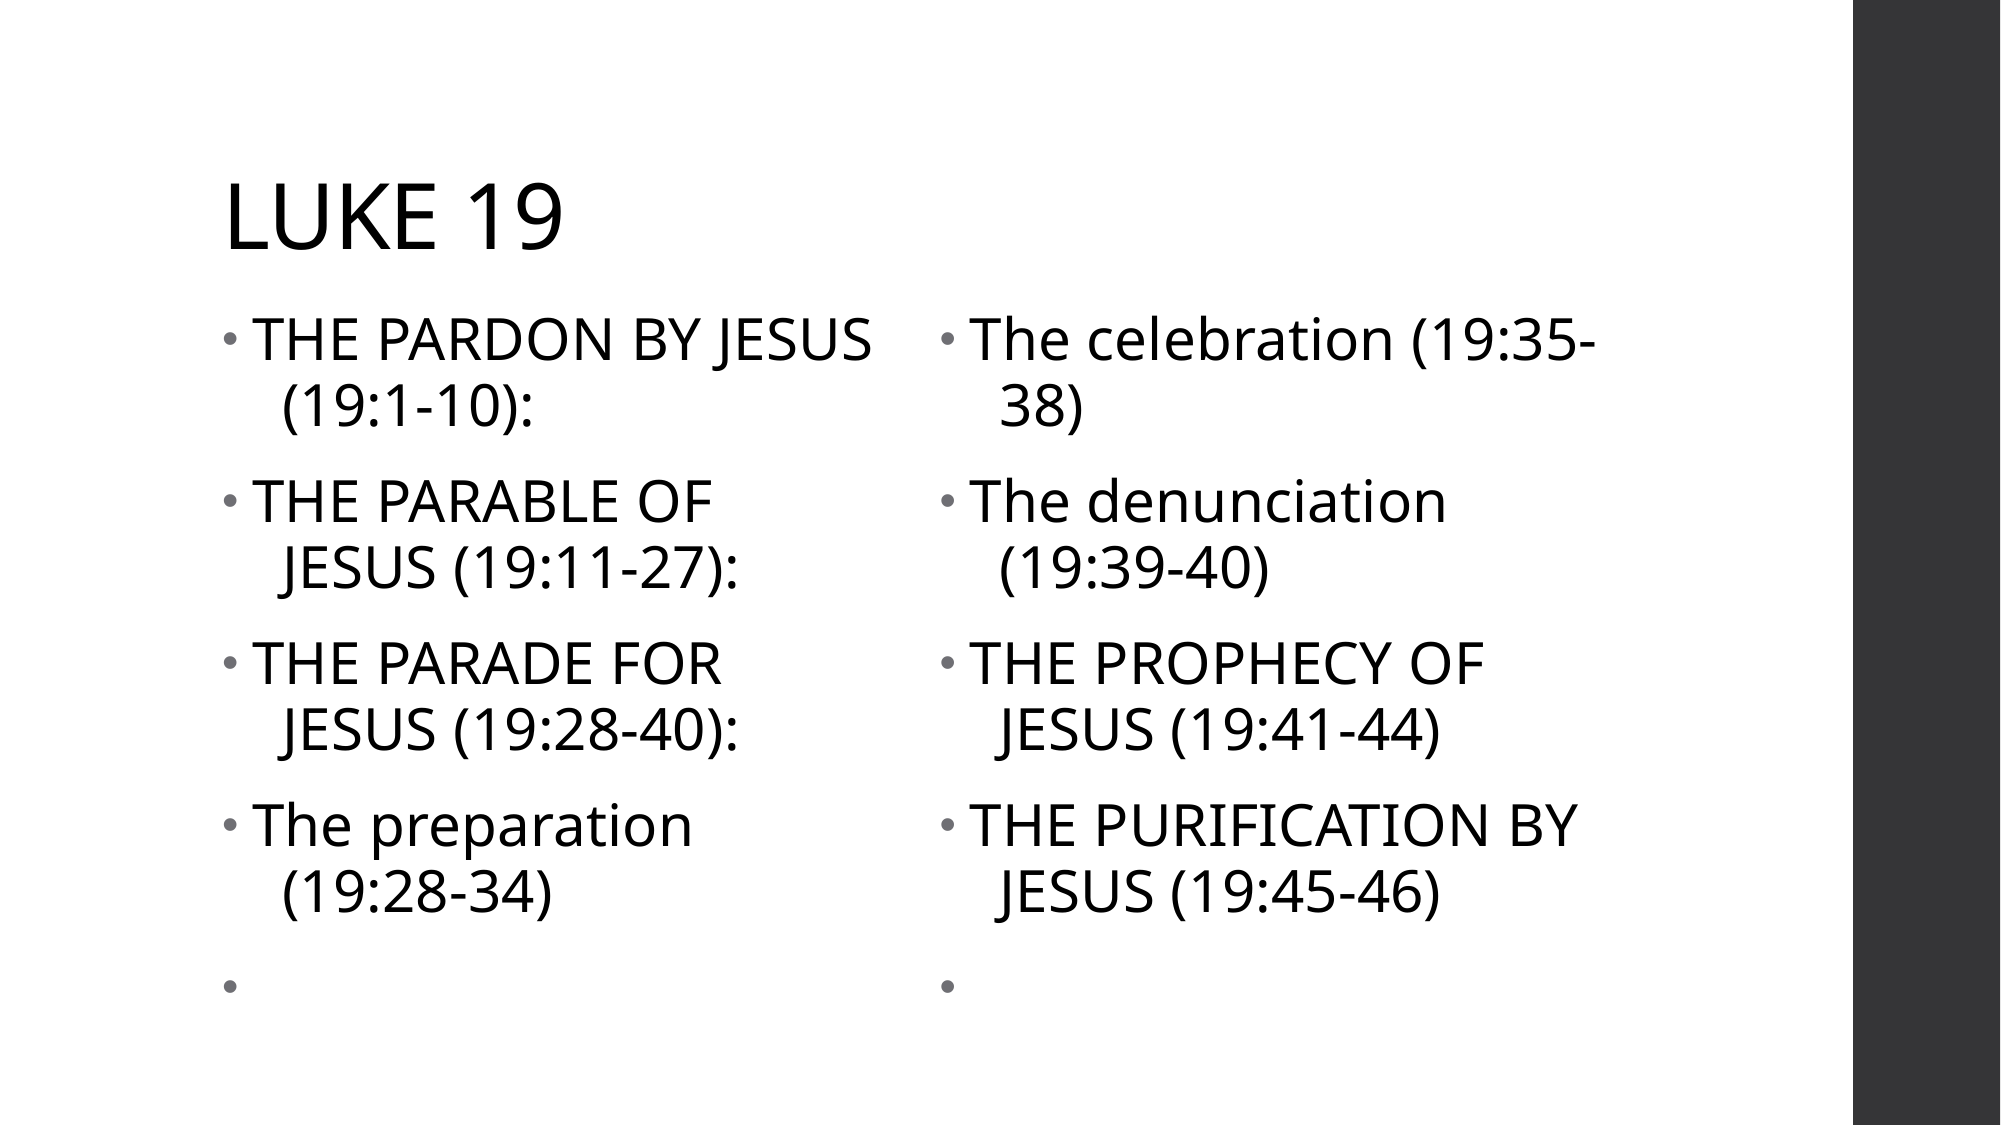

# LUKE 19
THE PARDON BY JESUS (19:1-10):
THE PARABLE OF JESUS (19:11-27):
THE PARADE FOR JESUS (19:28-40):
The preparation (19:28-34)
The celebration (19:35-38)
The denunciation (19:39-40)
THE PROPHECY OF JESUS (19:41-44)
THE PURIFICATION BY JESUS (19:45-46)